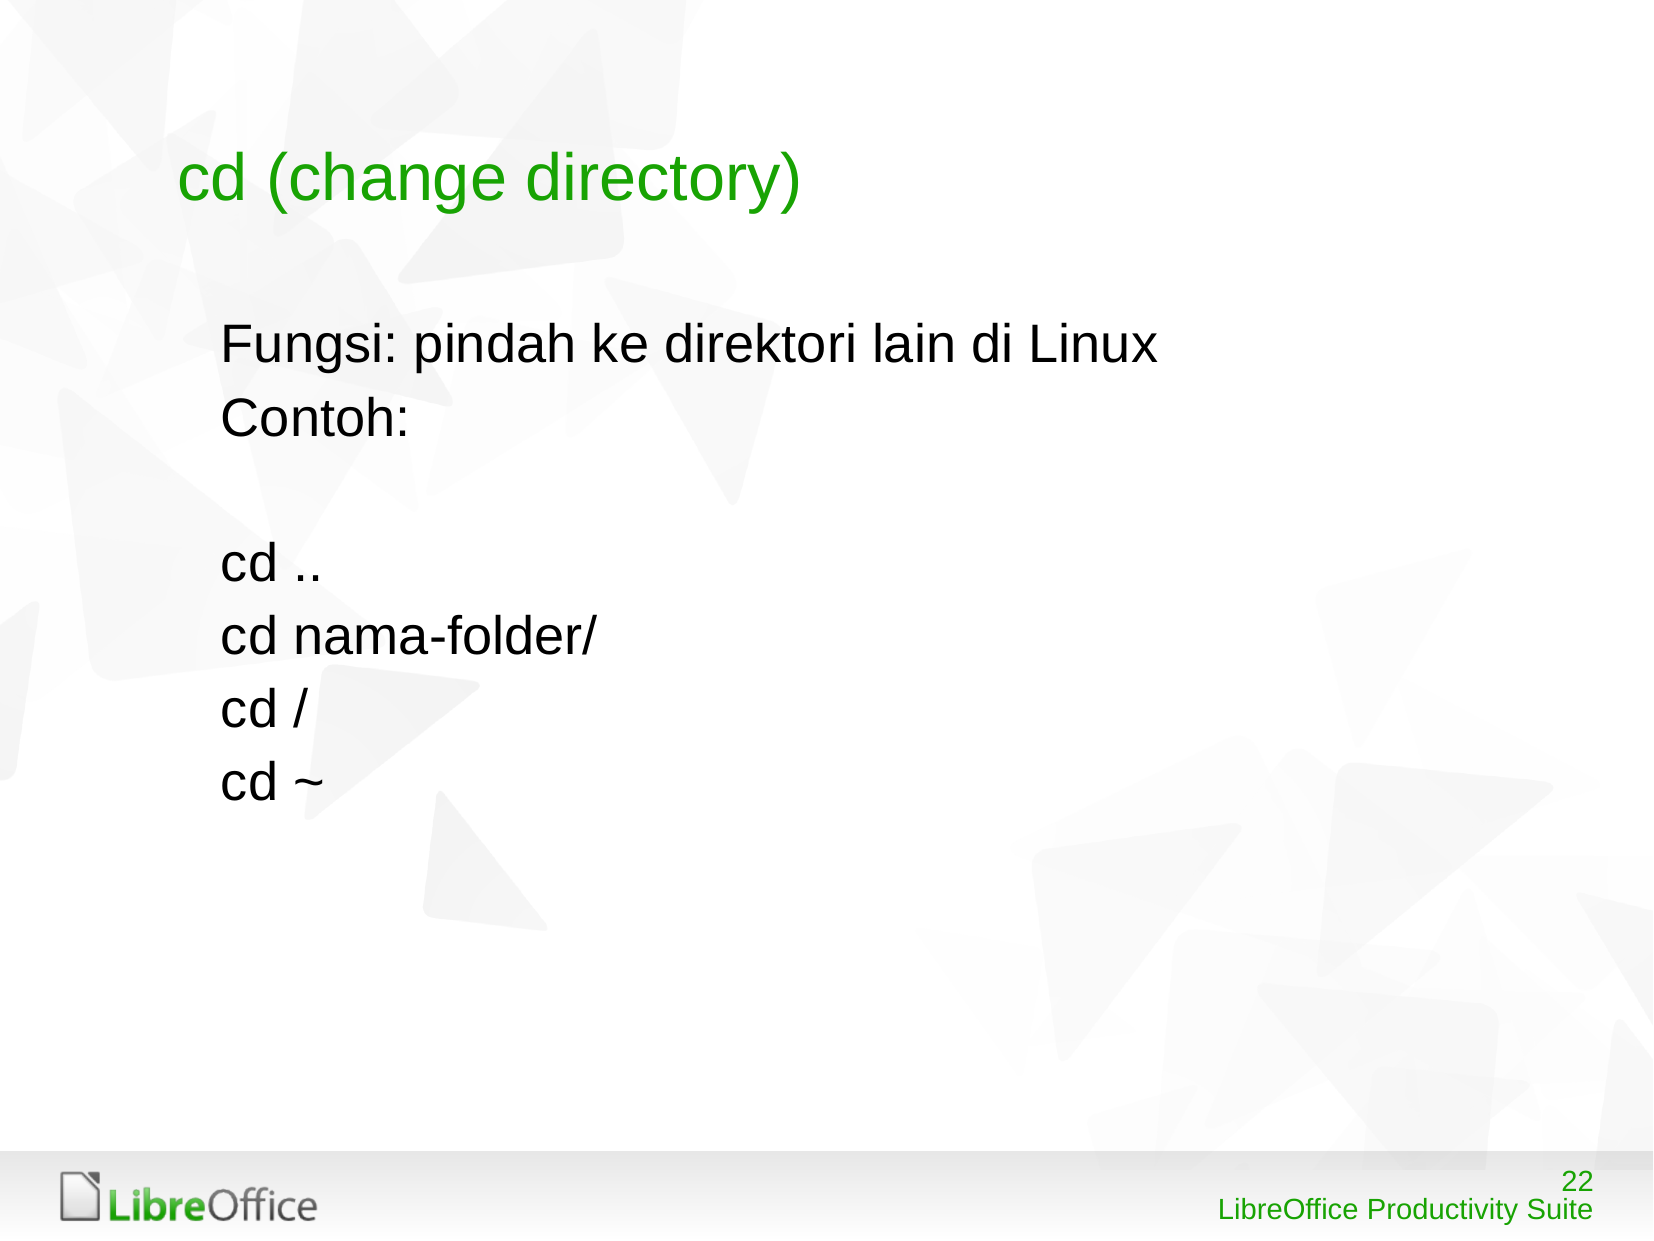

# cd (change directory)
Fungsi: pindah ke direktori lain di Linux
Contoh:
cd ..
cd nama-folder/
cd /
cd ~
22
LibreOffice Productivity Suite